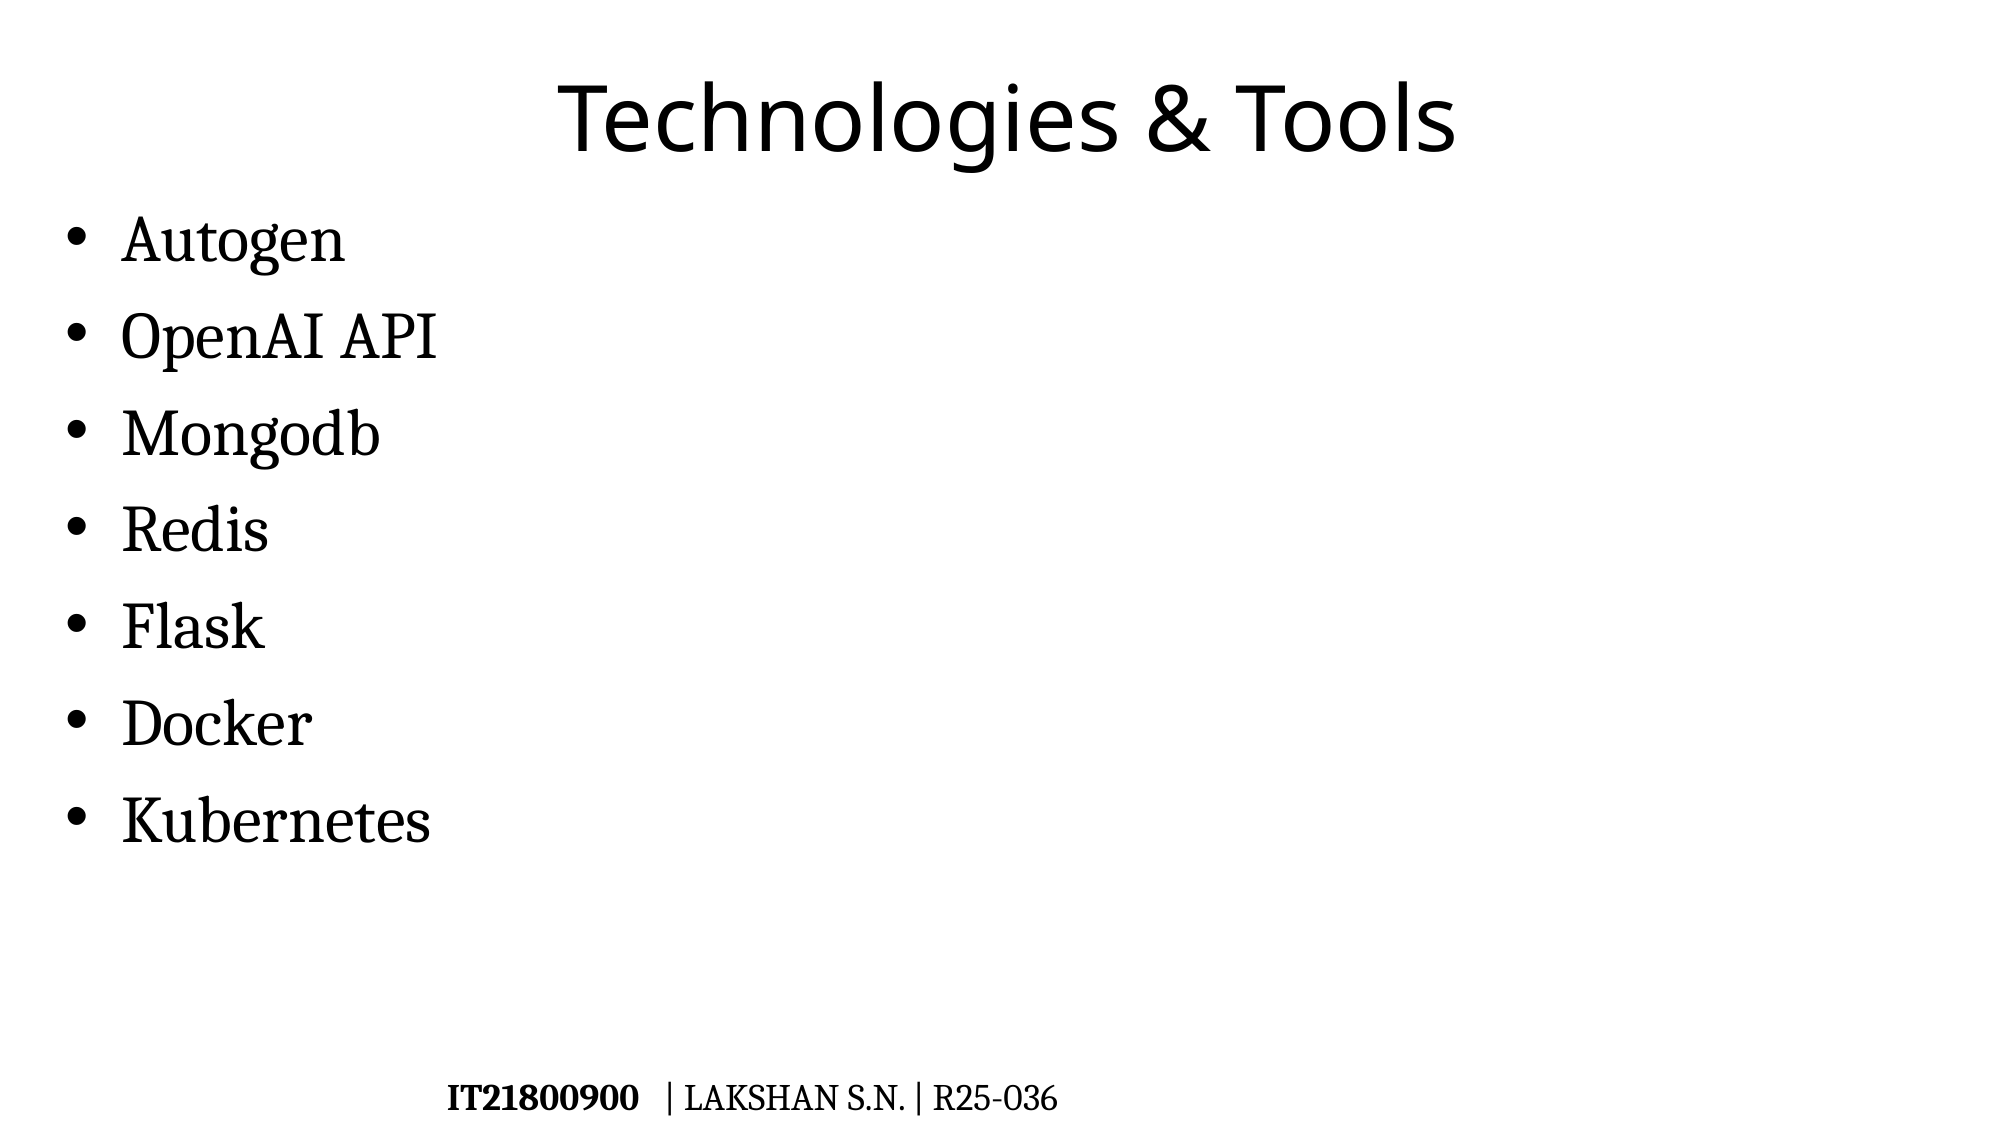

# Technologies & Tools
Autogen
OpenAI API
Mongodb
Redis
Flask
Docker
Kubernetes
IT21800900 | LAKSHAN S.N. | R25-036